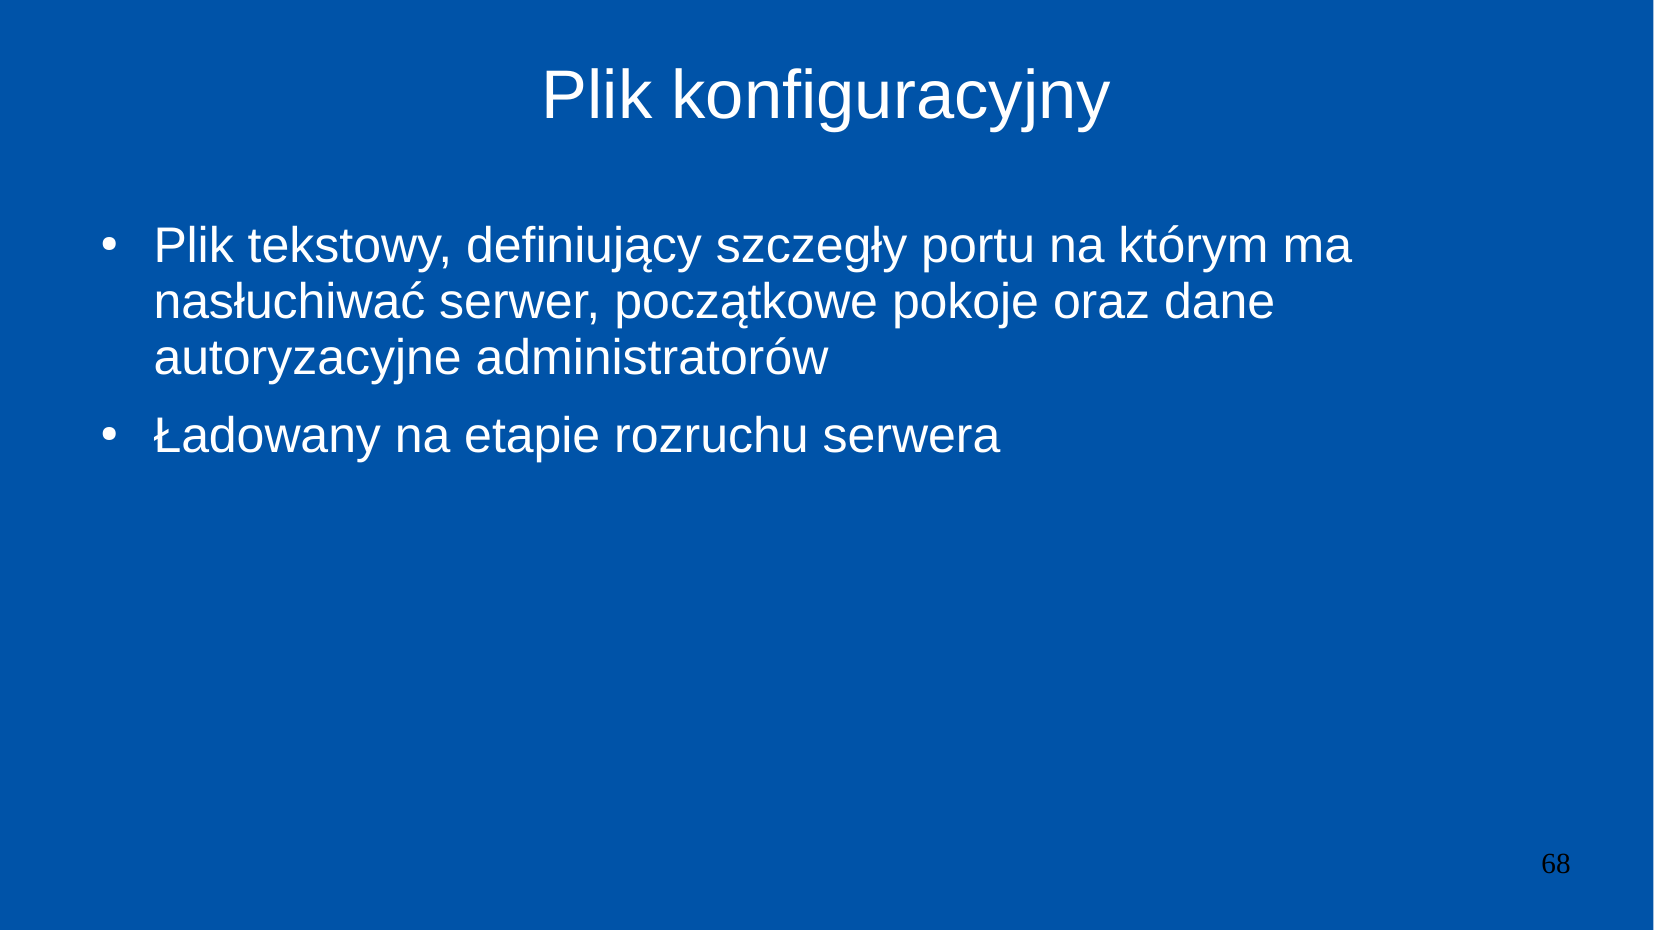

# Plik konfiguracyjny
Plik tekstowy, definiujący szczegły portu na którym ma nasłuchiwać serwer, początkowe pokoje oraz dane autoryzacyjne administratorów
Ładowany na etapie rozruchu serwera
68